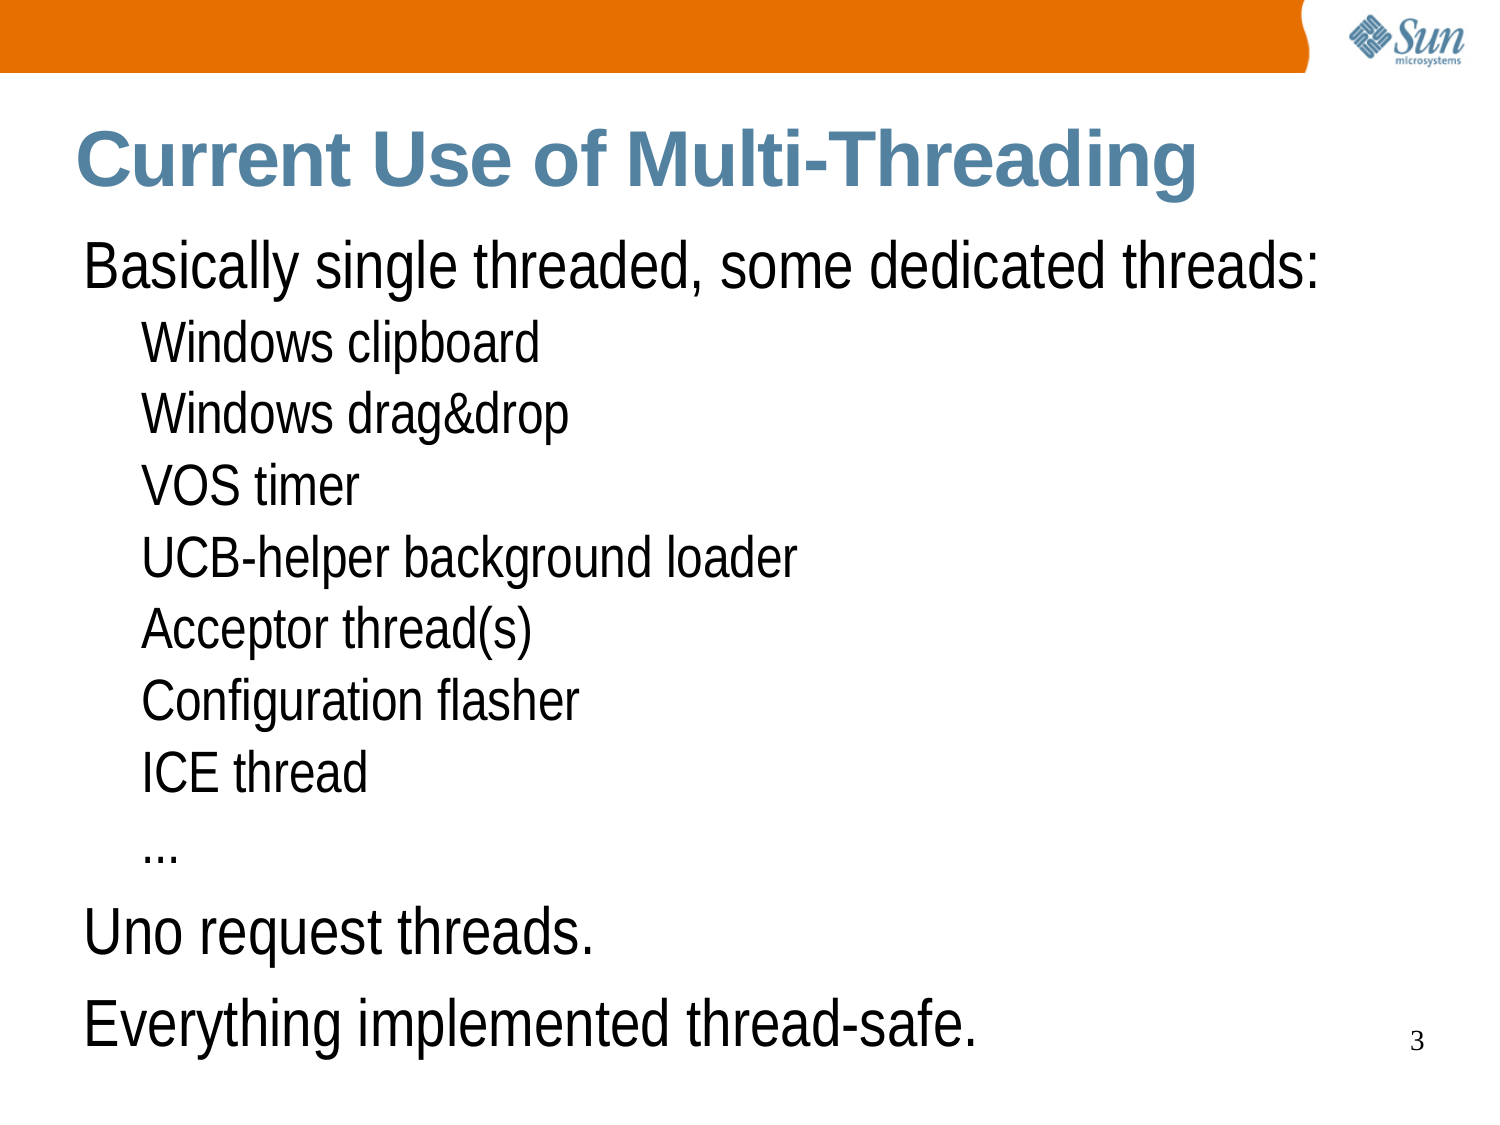

# Current Use of Multi-Threading
Basically single threaded, some dedicated threads:
Windows clipboard
Windows drag&drop
VOS timer
UCB-helper background loader
Acceptor thread(s)
Configuration flasher
ICE thread
...
Uno request threads.
Everything implemented thread-safe.
3